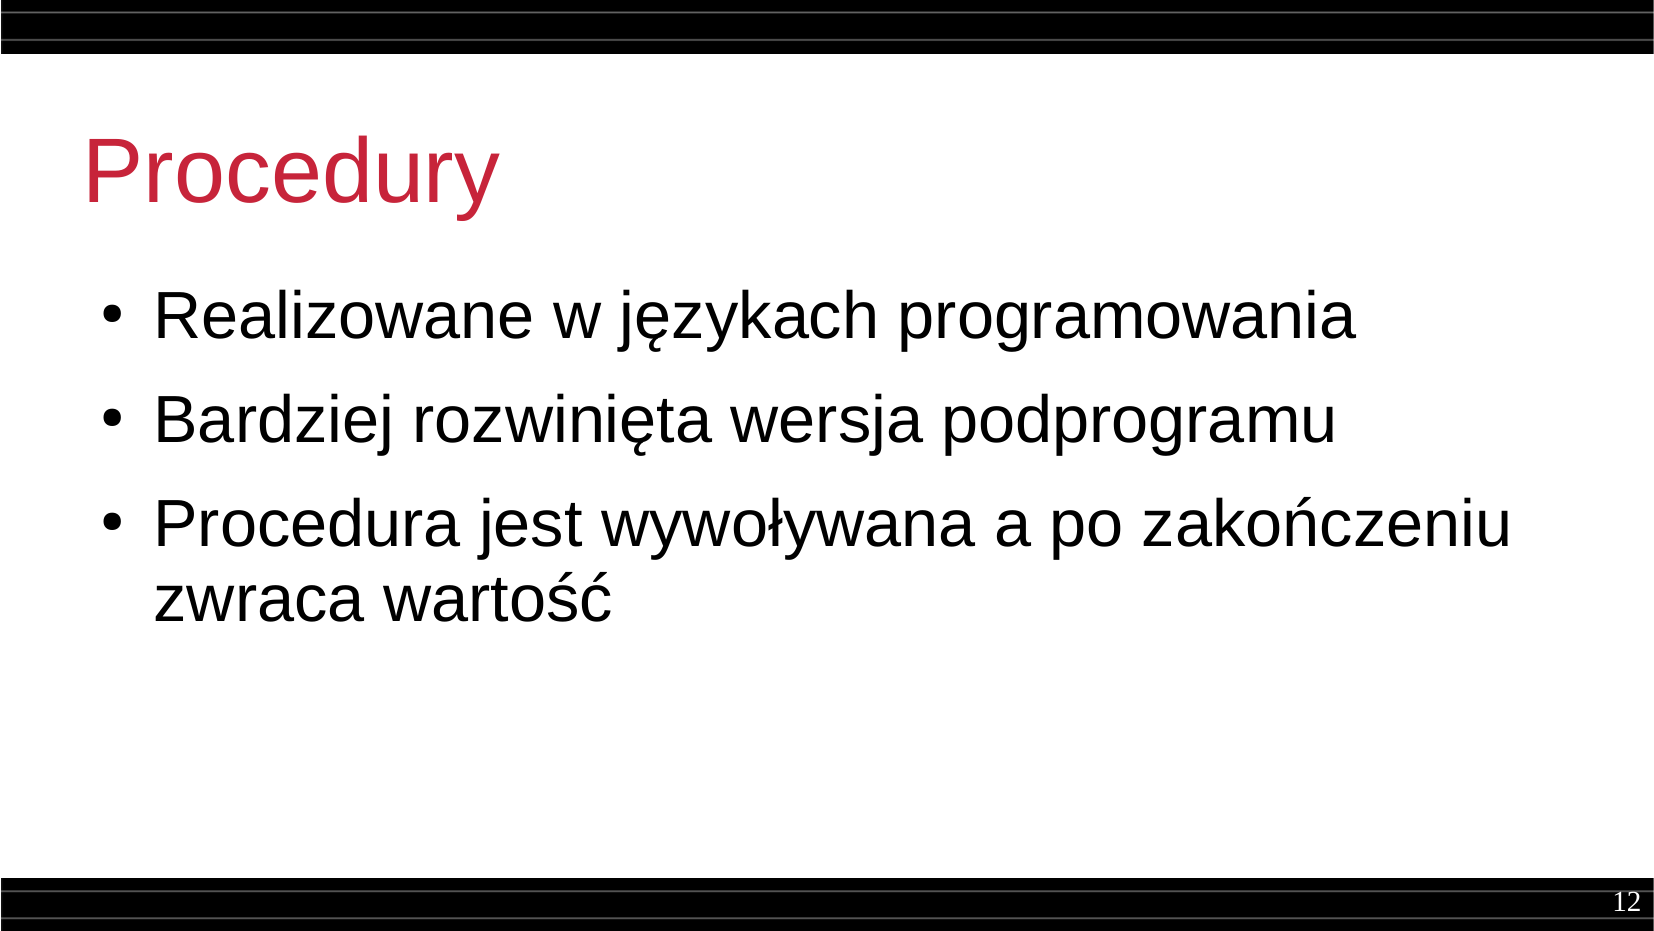

# Procedury
Realizowane w językach programowania
Bardziej rozwinięta wersja podprogramu
Procedura jest wywoływana a po zakończeniu zwraca wartość